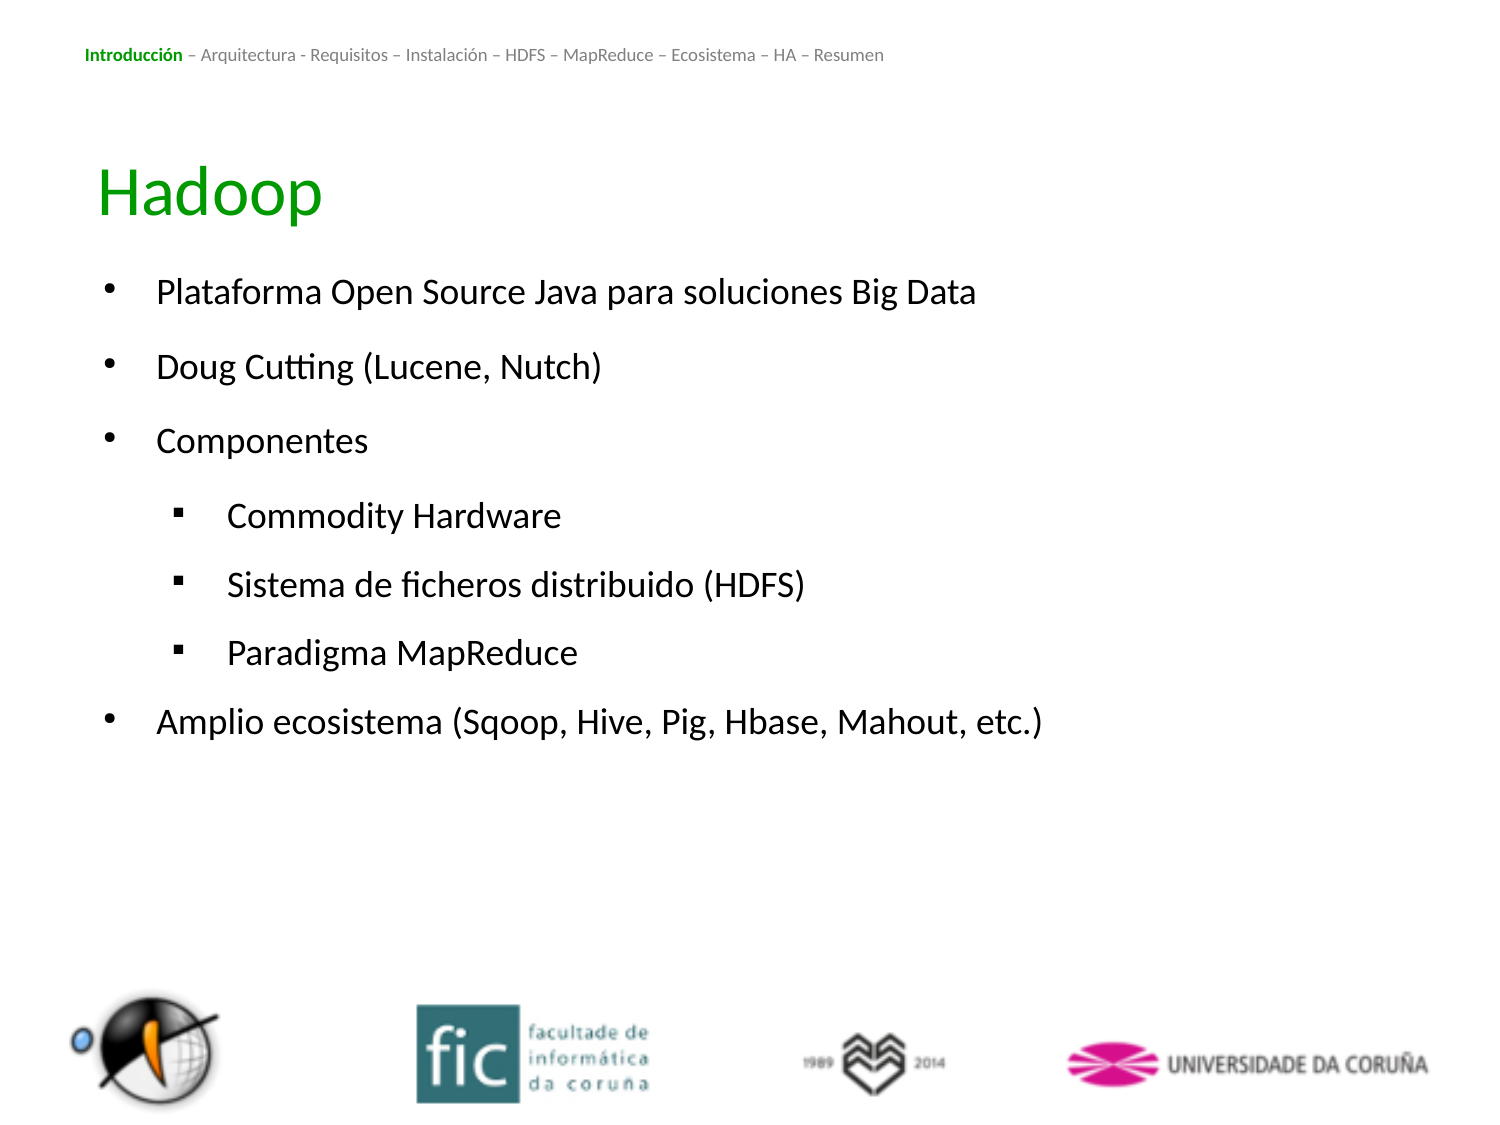

Introducción – Arquitectura - Requisitos – Instalación – HDFS – MapReduce – Ecosistema – HA – Resumen
# Hadoop
Plataforma Open Source Java para soluciones Big Data
Doug Cutting (Lucene, Nutch)
Componentes
Commodity Hardware
Sistema de ficheros distribuido (HDFS)
Paradigma MapReduce
Amplio ecosistema (Sqoop, Hive, Pig, Hbase, Mahout, etc.)